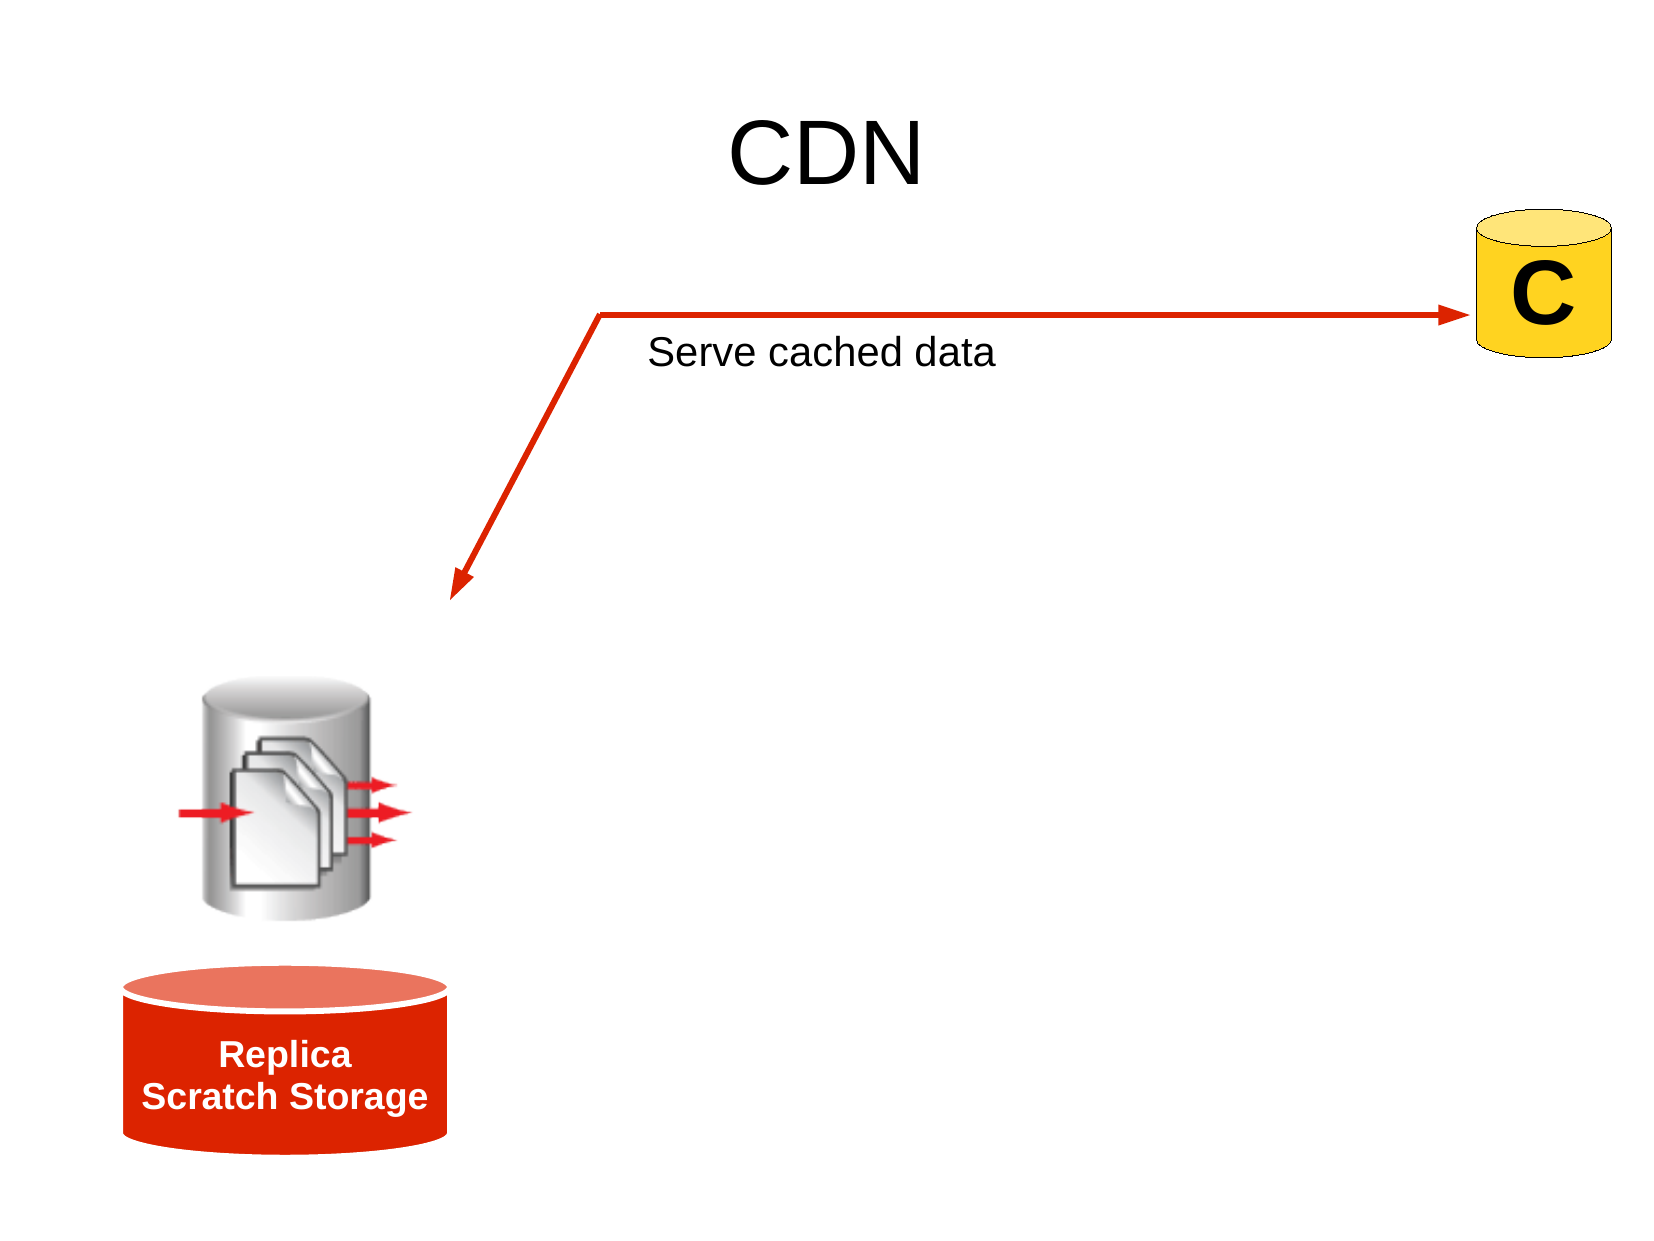

# CDN
C
Serve cached data
Replica
Scratch Storage